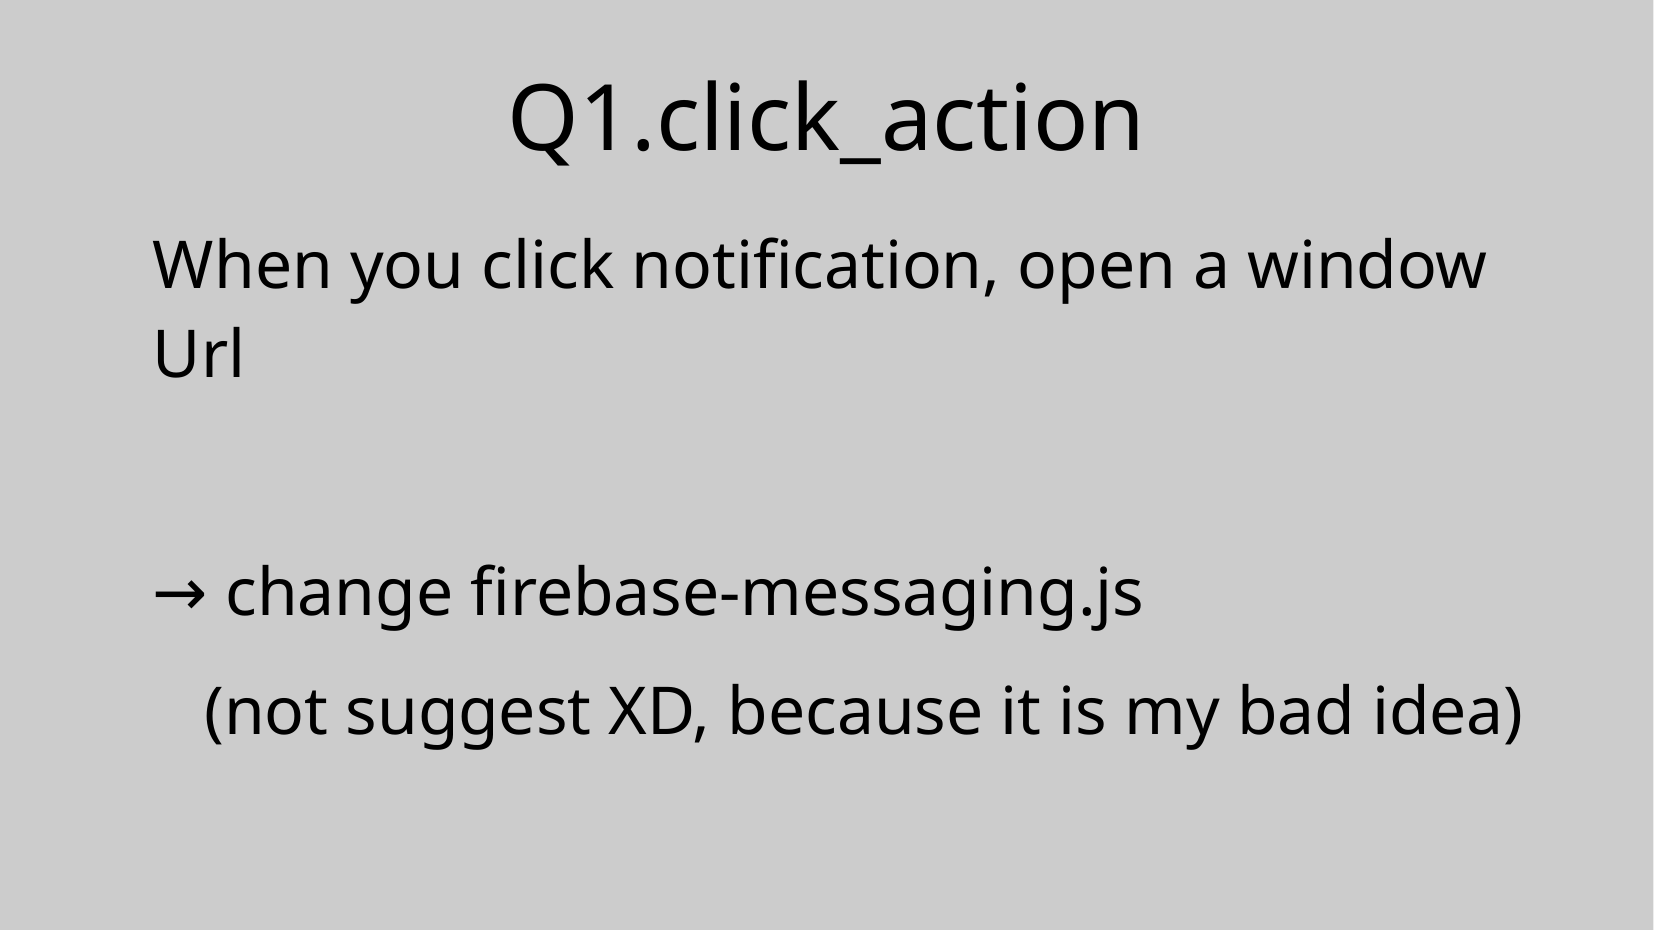

# Q1.click_action
When you click notification, open a window Url
→ change firebase-messaging.js
 (not suggest XD, because it is my bad idea)